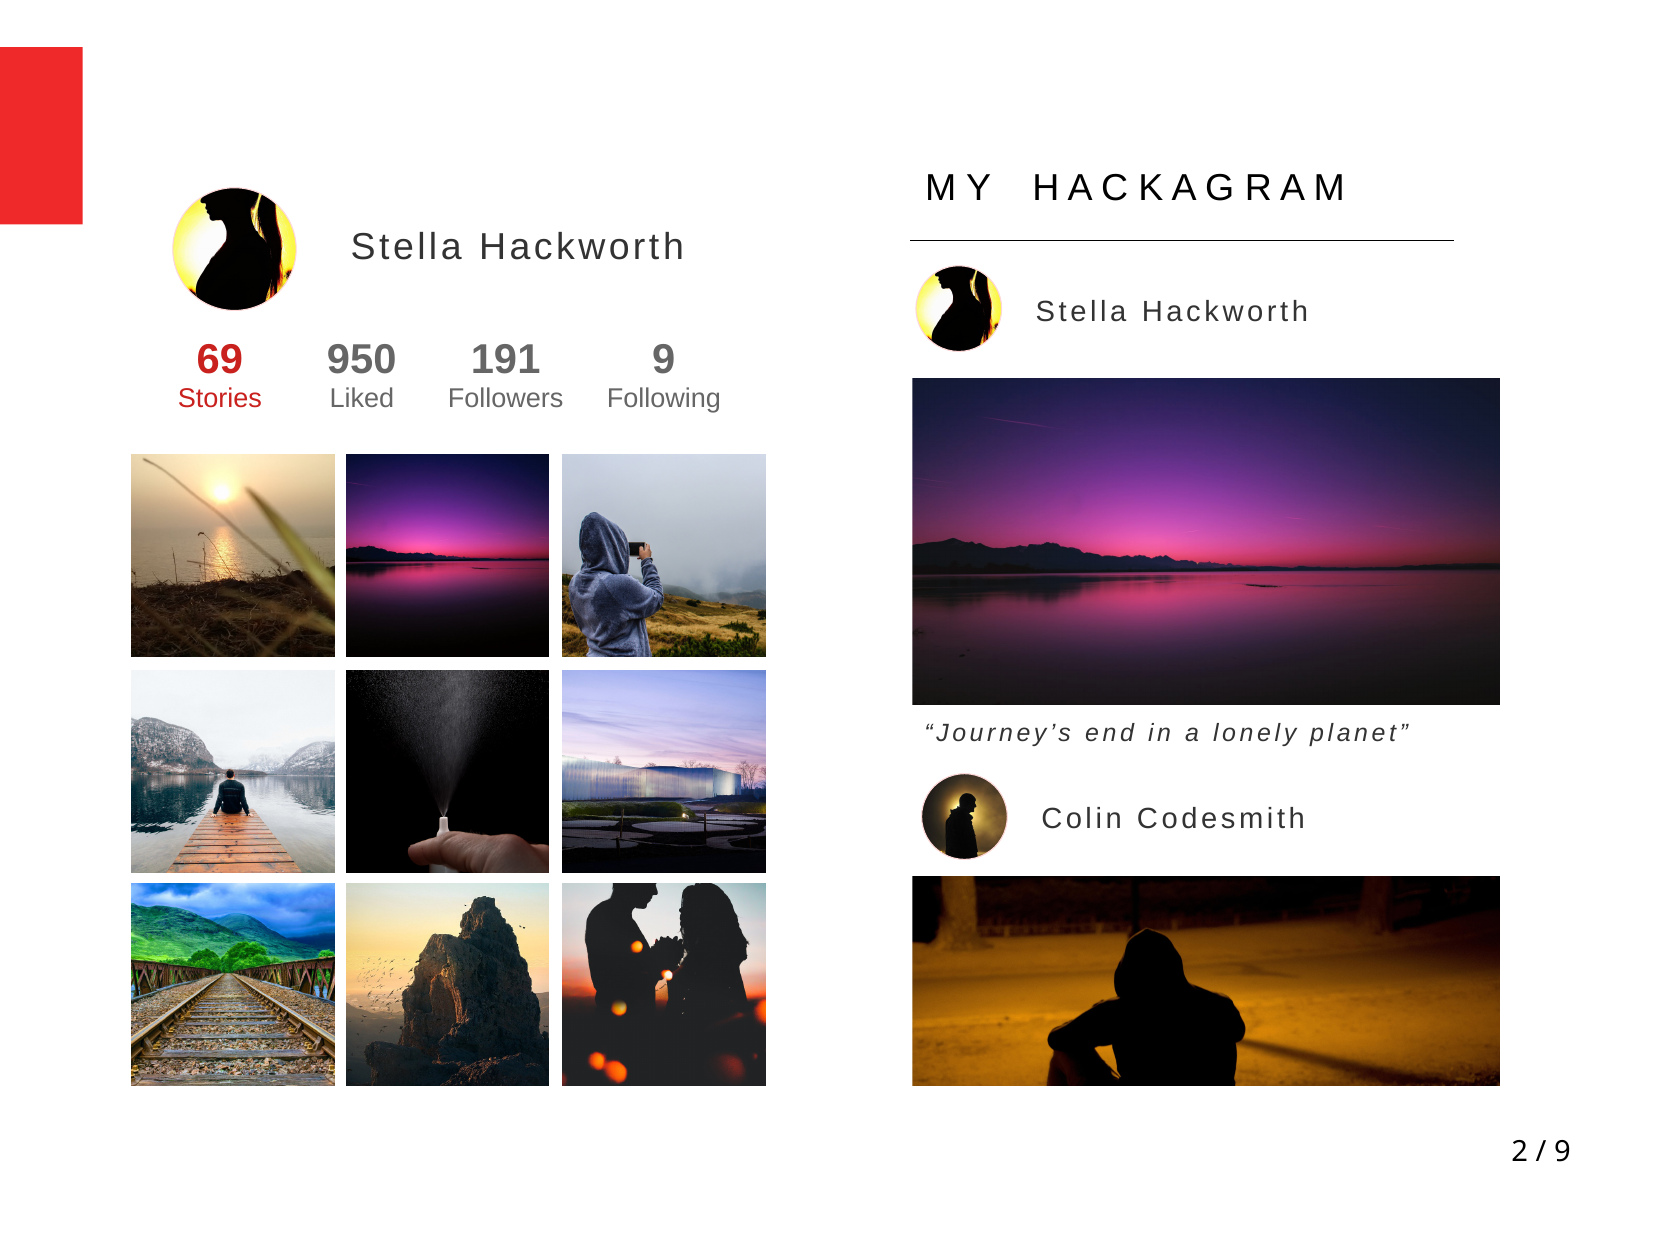

M Y H A C K A G R A M
Stella Hackworth
Stella Hackworth
69
Stories
950
Liked
191
Followers
9
Following
“Journey’s end in a lonely planet”
Colin Codesmith
2